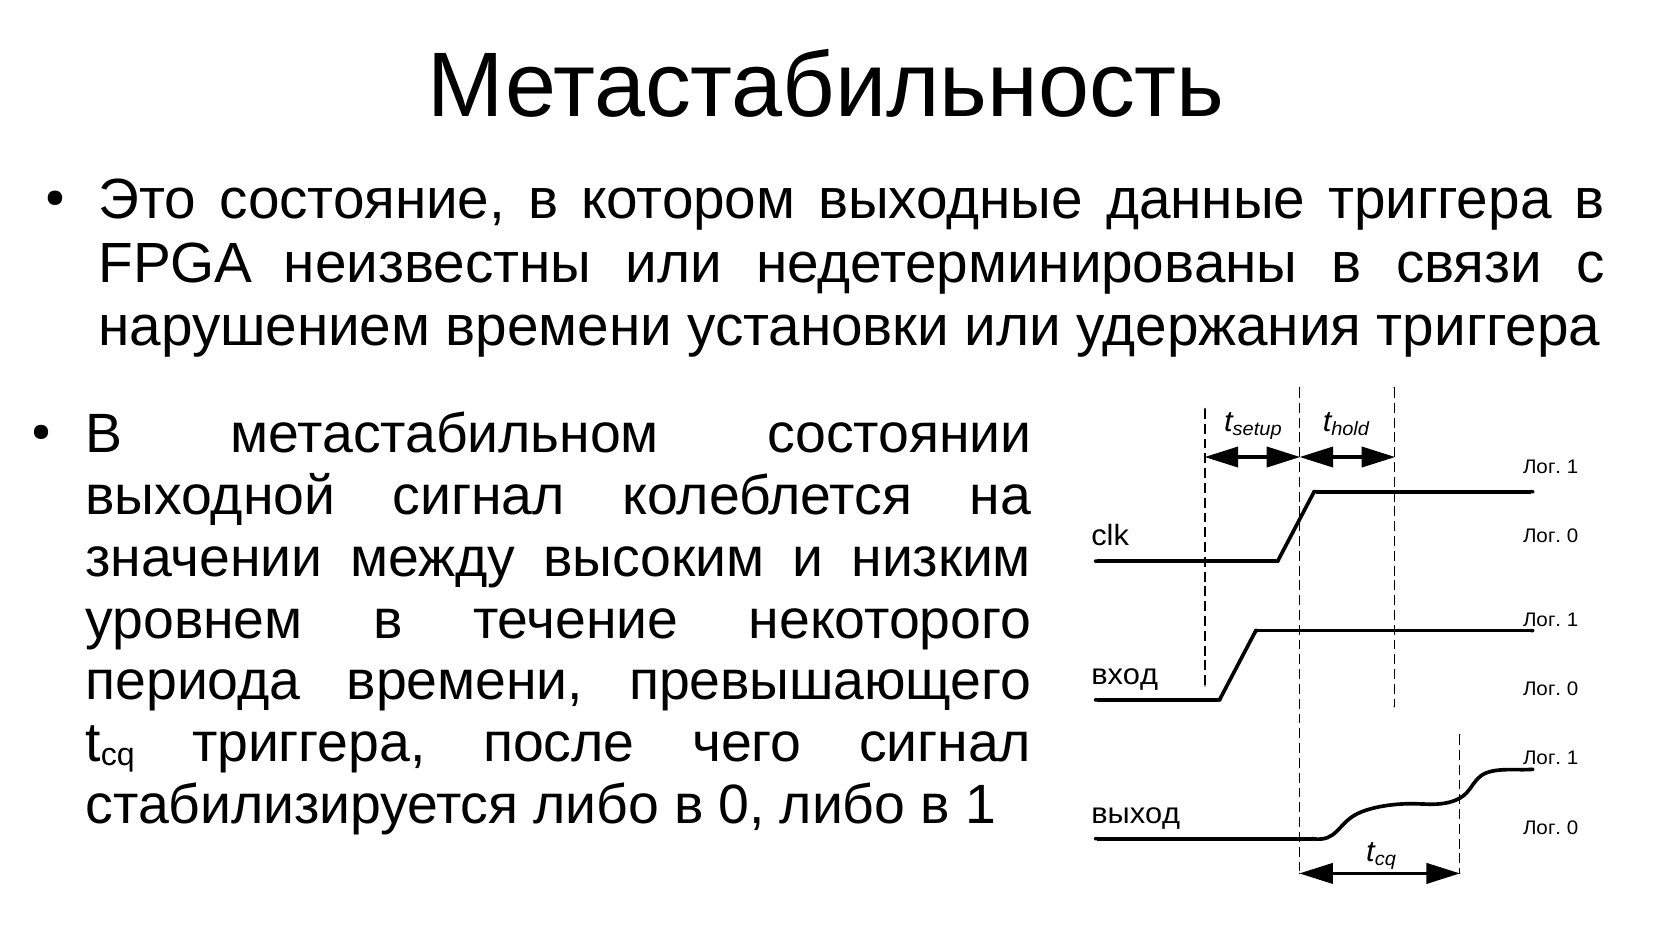

# Метастабильность
Это состояние, в котором выходные данные триггера в FPGA неизвестны или недетерминированы в связи с нарушением времени установки или удержания триггера
В метастабильном состоянии выходной сигнал колеблется на значении между высоким и низким уровнем в течение некоторого периода времени, превышающего tcq триггера, после чего сигнал стабилизируется либо в 0, либо в 1